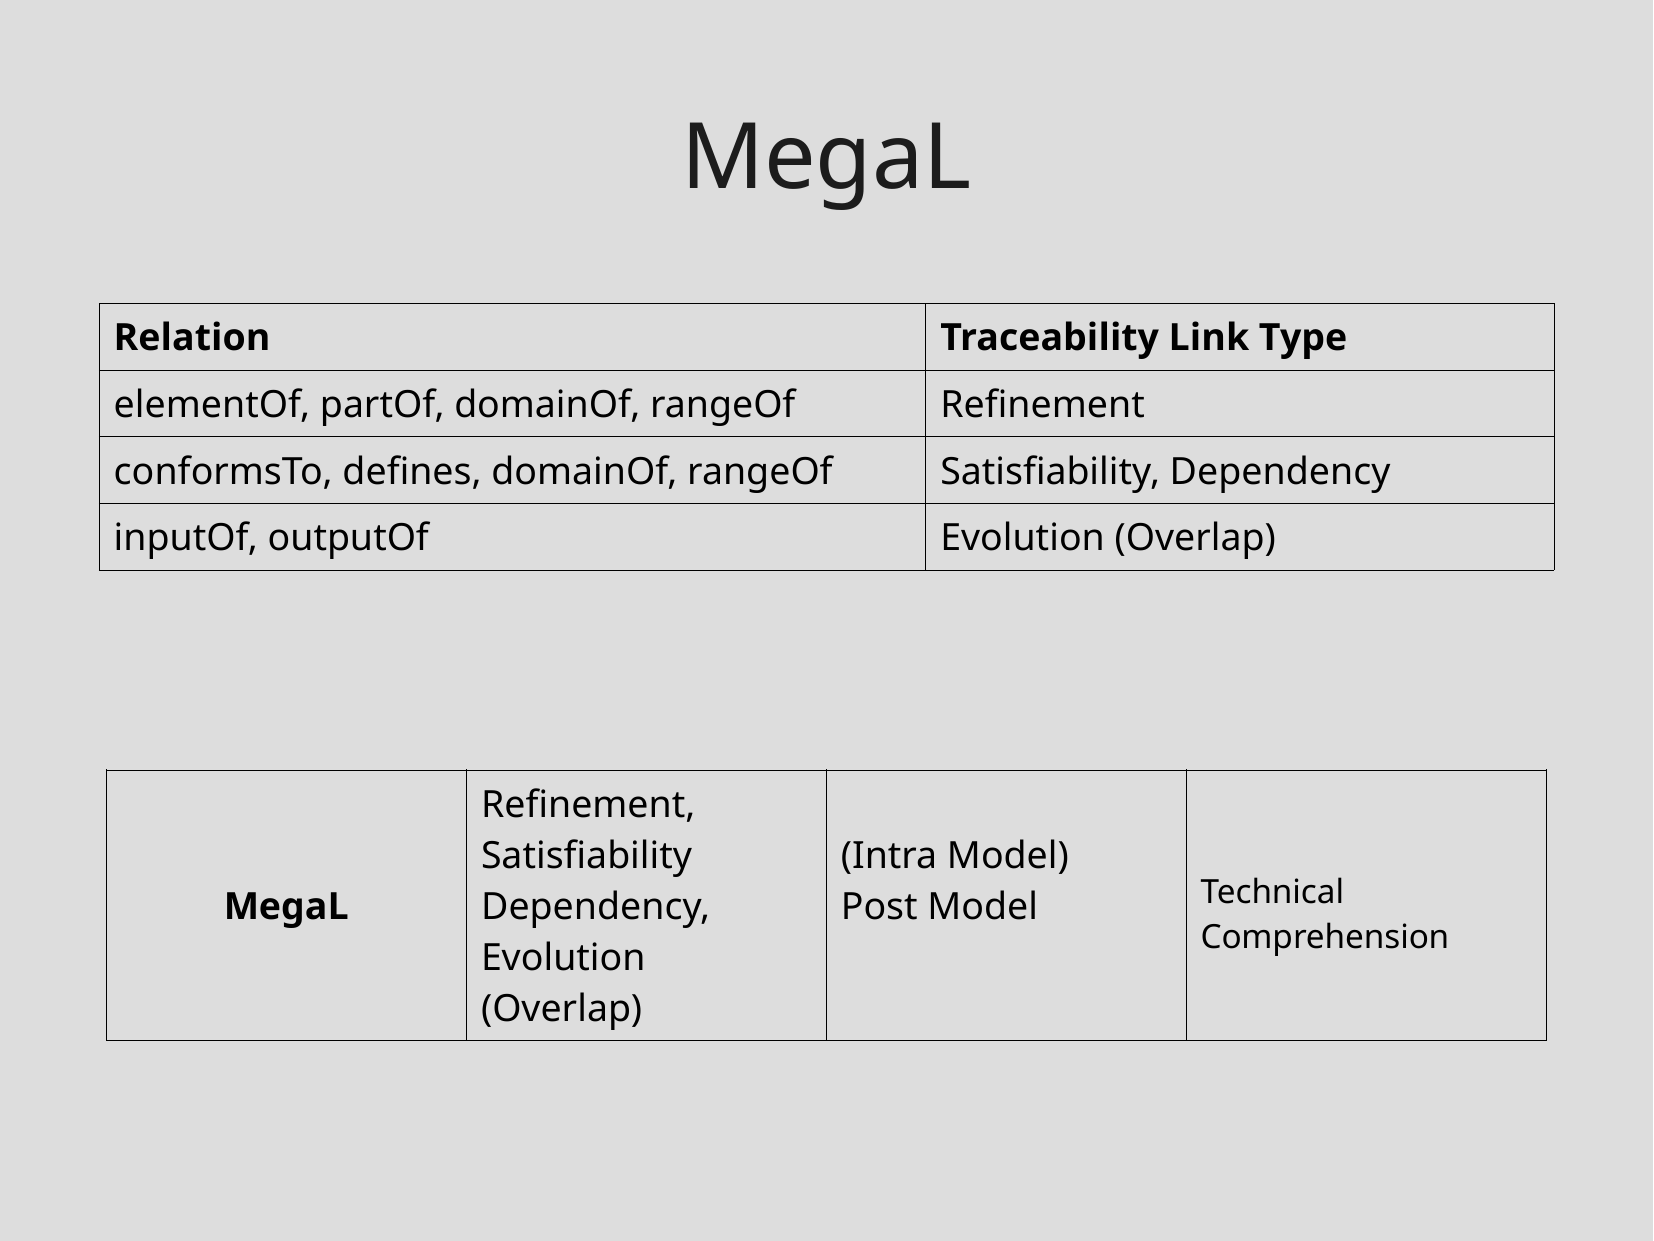

# MegaL
| Relation | Traceability Link Type |
| --- | --- |
| elementOf, partOf, domainOf, rangeOf | Refinement |
| conformsTo, defines, domainOf, rangeOf | Satisfiability, Dependency |
| inputOf, outputOf | Evolution (Overlap) |
| MegaL | Refinement, Satisfiability Dependency, Evolution (Overlap) | (Intra Model) Post Model | Technical Comprehension |
| --- | --- | --- | --- |